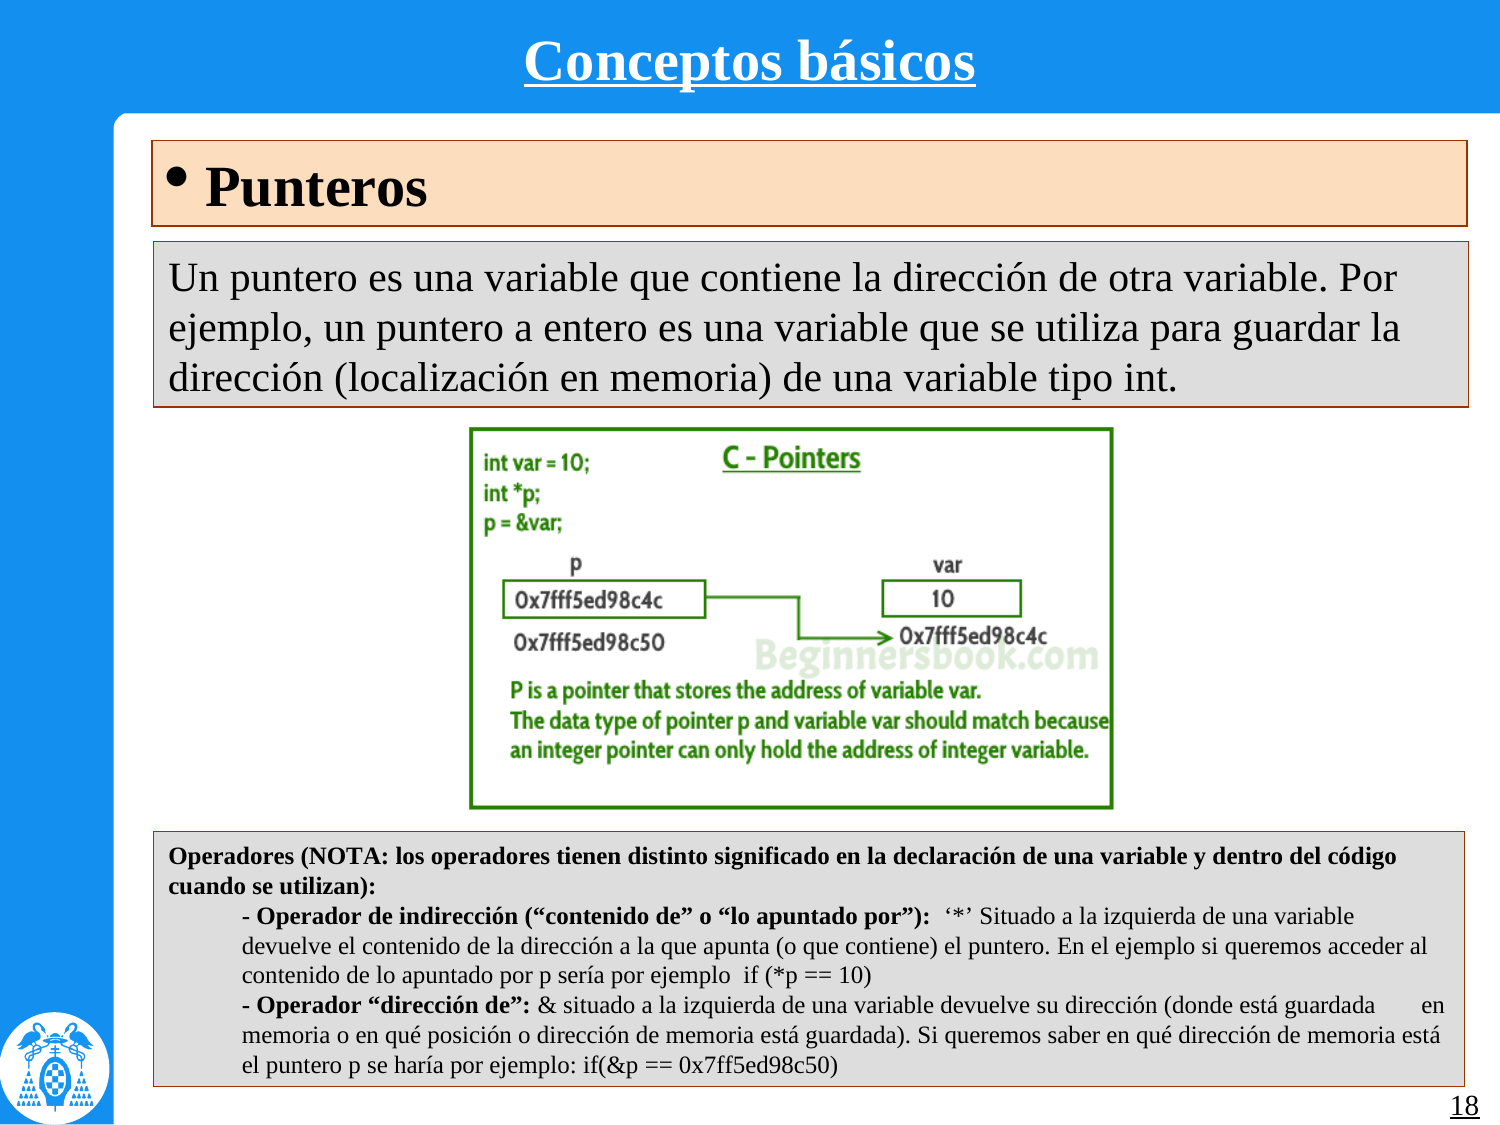

Conceptos básicos
 Punteros
Un puntero es una variable que contiene la dirección de otra variable. Por ejemplo, un puntero a entero es una variable que se utiliza para guardar la dirección (localización en memoria) de una variable tipo int.
Operadores (NOTA: los operadores tienen distinto significado en la declaración de una variable y dentro del código cuando se utilizan):
	- Operador de indirección (“contenido de” o “lo apuntado por”): ‘*’ Situado a la izquierda de una variable 		devuelve el contenido de la dirección a la que apunta (o que contiene) el puntero. En el ejemplo si queremos acceder al 	contenido de lo apuntado por p sería por ejemplo if (*p == 10)
	- Operador “dirección de”: & situado a la izquierda de una variable devuelve su dirección (donde está guardada 	en 	memoria o en qué posición o dirección de memoria está guardada). Si queremos saber en qué dirección de memoria está 	el puntero p se haría por ejemplo: if(&p == 0x7ff5ed98c50)